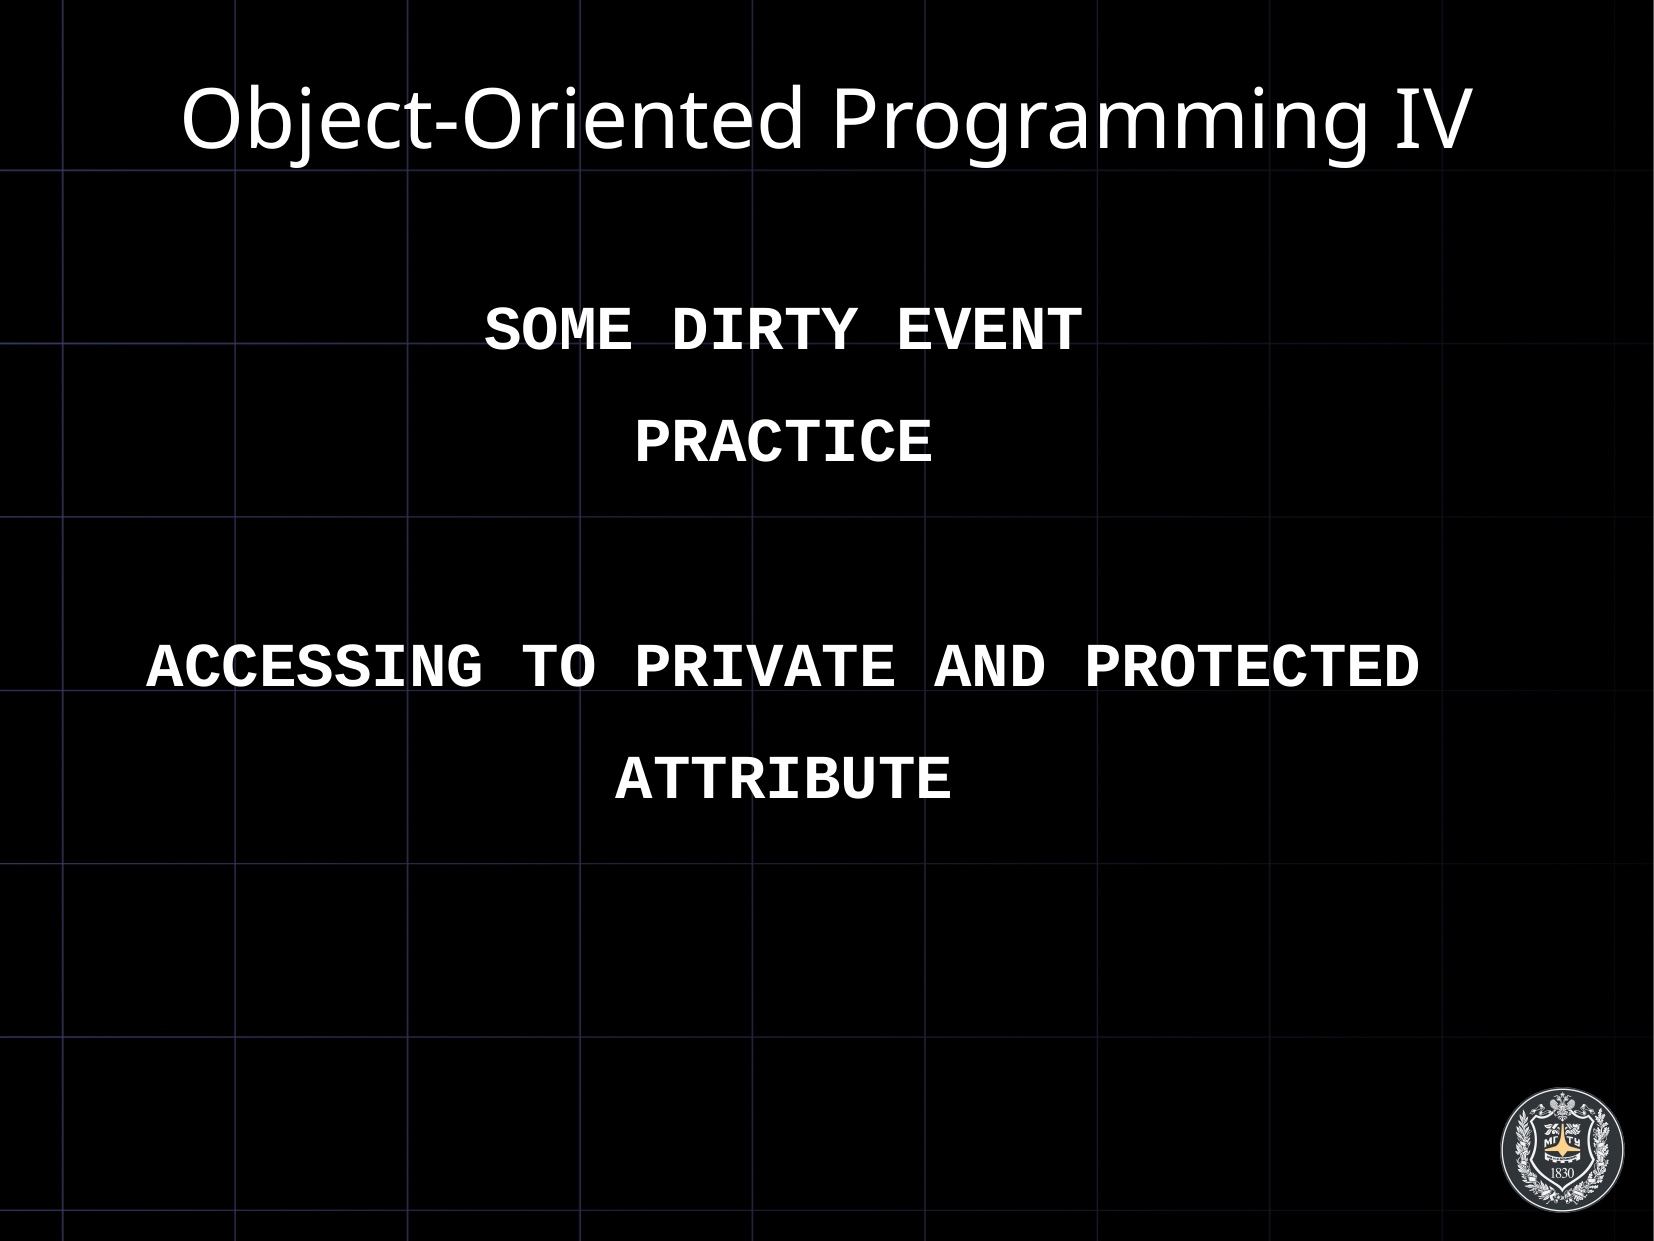

Object-Oriented Programming IV
SOME DIRTY EVENT
PRACTICE
ACCESSING TO PRIVATE AND PROTECTED ATTRIBUTE